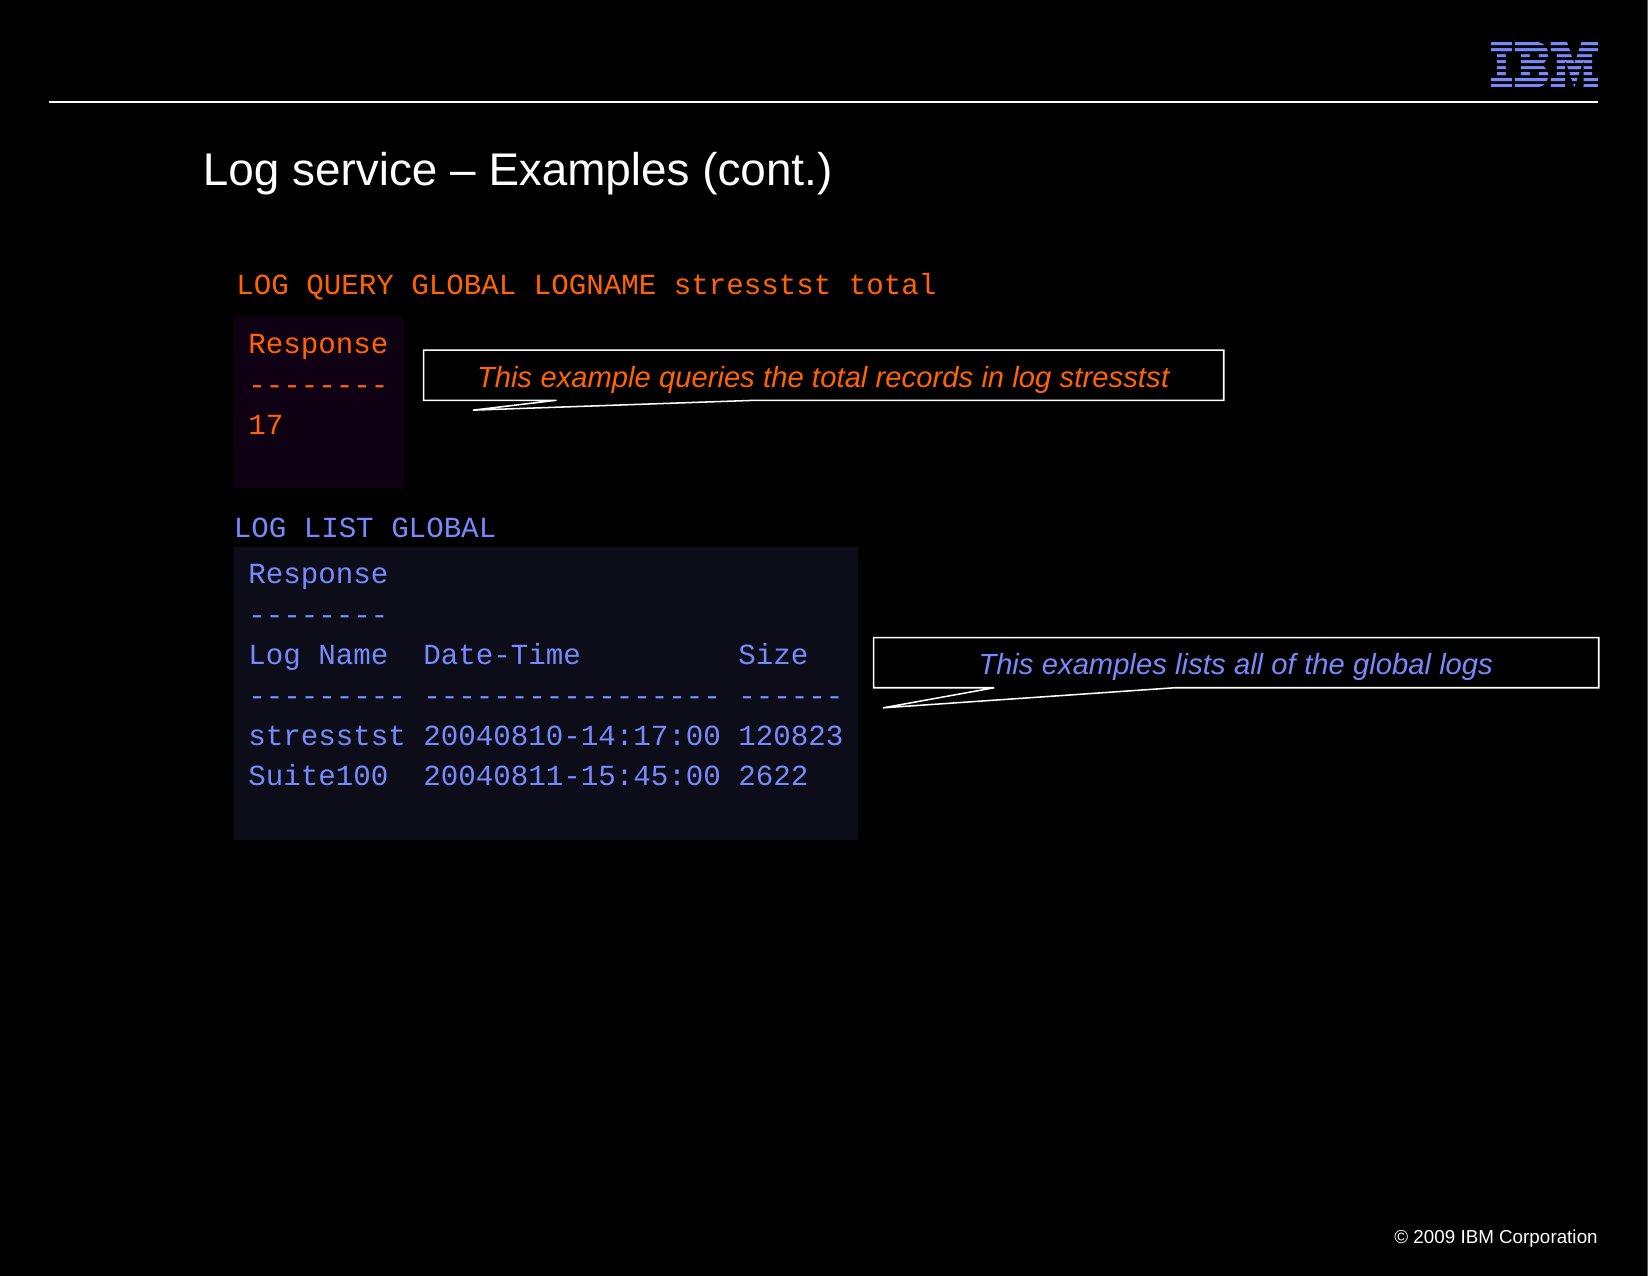

# Log service – Examples (cont.)
LOG QUERY GLOBAL LOGNAME stresstst total
Response
--------
17
This example queries the total records in log stresstst
LOG LIST GLOBAL
Response
--------
Log Name Date-Time Size
--------- ----------------- ------
stresstst 20040810-14:17:00 120823
Suite100 20040811-15:45:00 2622
This examples lists all of the global logs